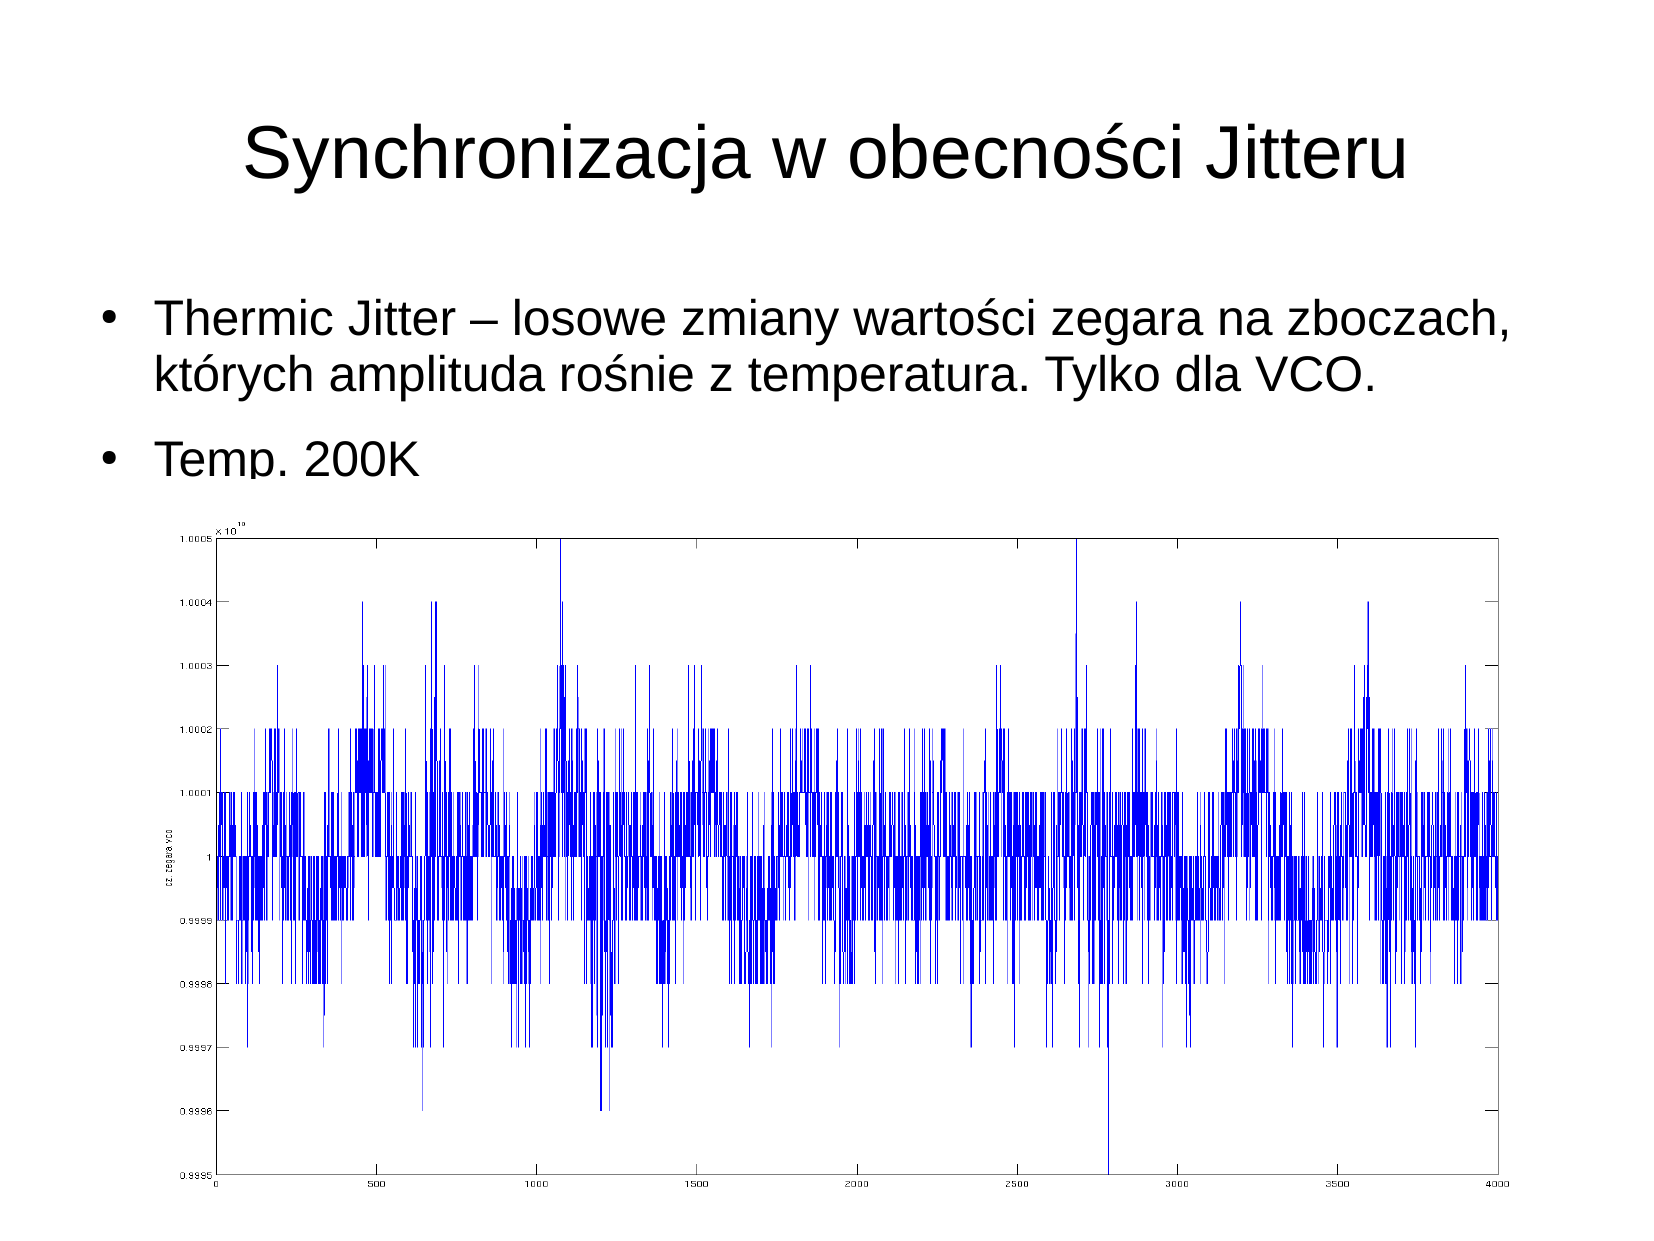

# Synchronizacja w obecności Jitteru
Thermic Jitter – losowe zmiany wartości zegara na zboczach, których amplituda rośnie z temperatura. Tylko dla VCO.
Temp. 200K